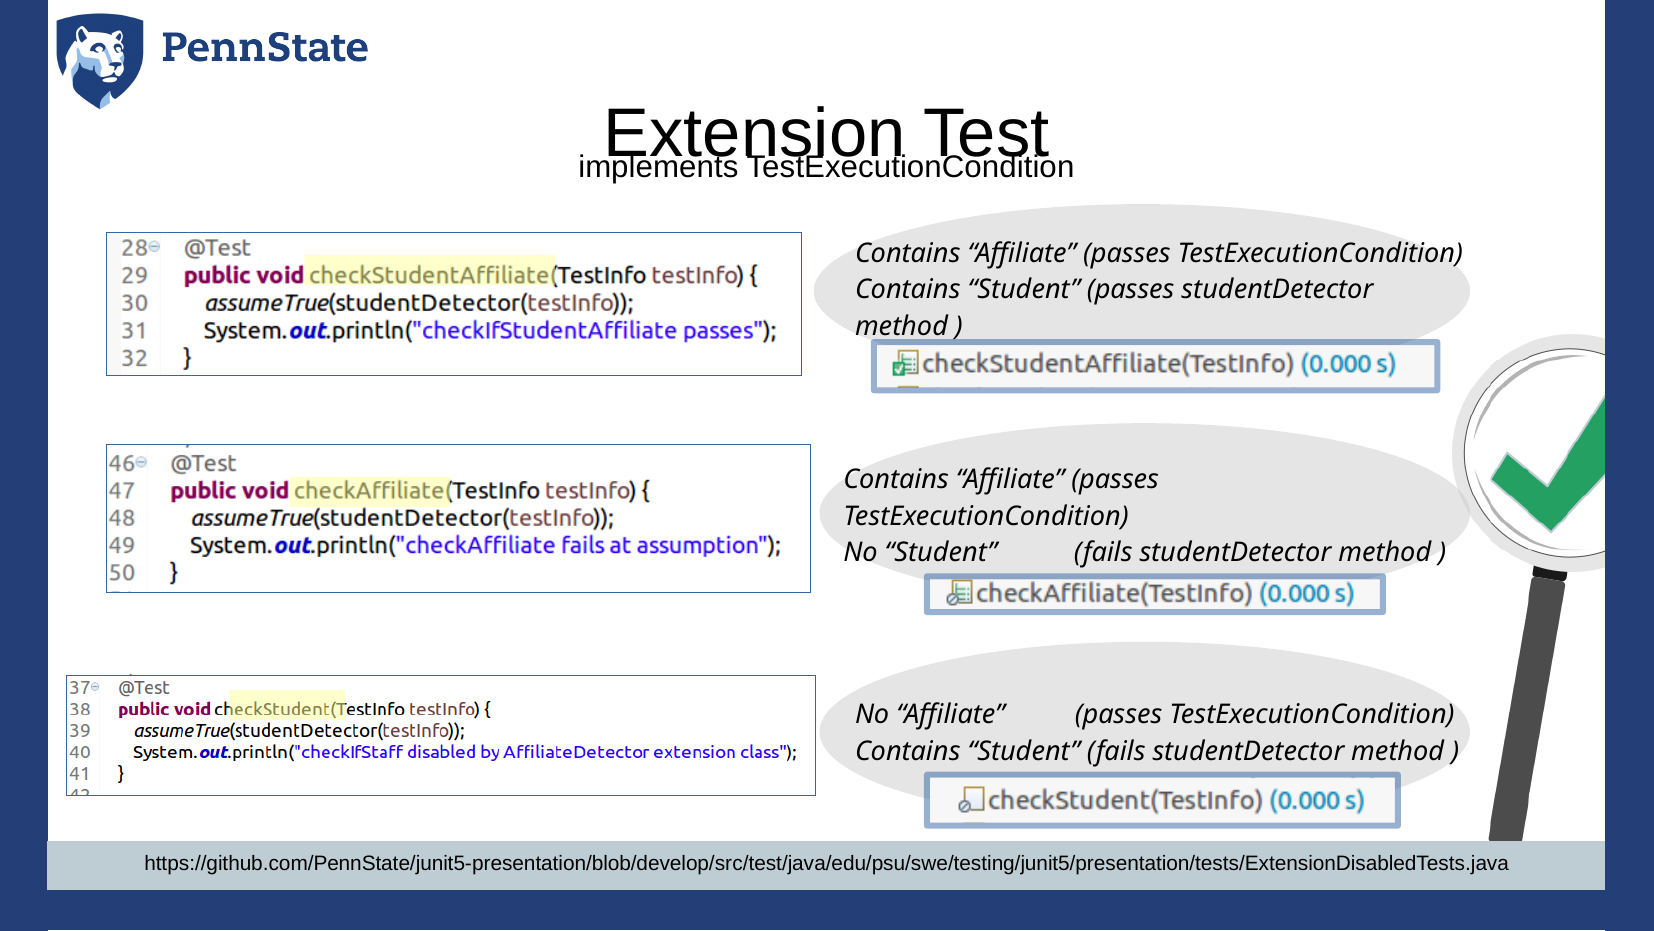

# Extension Test
implements TestExecutionCondition
Contains “Affiliate” (passes TestExecutionCondition)
Contains “Student” (passes studentDetector method )
Contains “Affiliate” (passes TestExecutionCondition)
No “Student” (fails studentDetector method )
No “Affiliate” (passes TestExecutionCondition)
Contains “Student” (fails studentDetector method )
https://github.com/PennState/junit5-presentation/blob/develop/src/test/java/edu/psu/swe/testing/junit5/presentation/tests/ExtensionDisabledTests.java